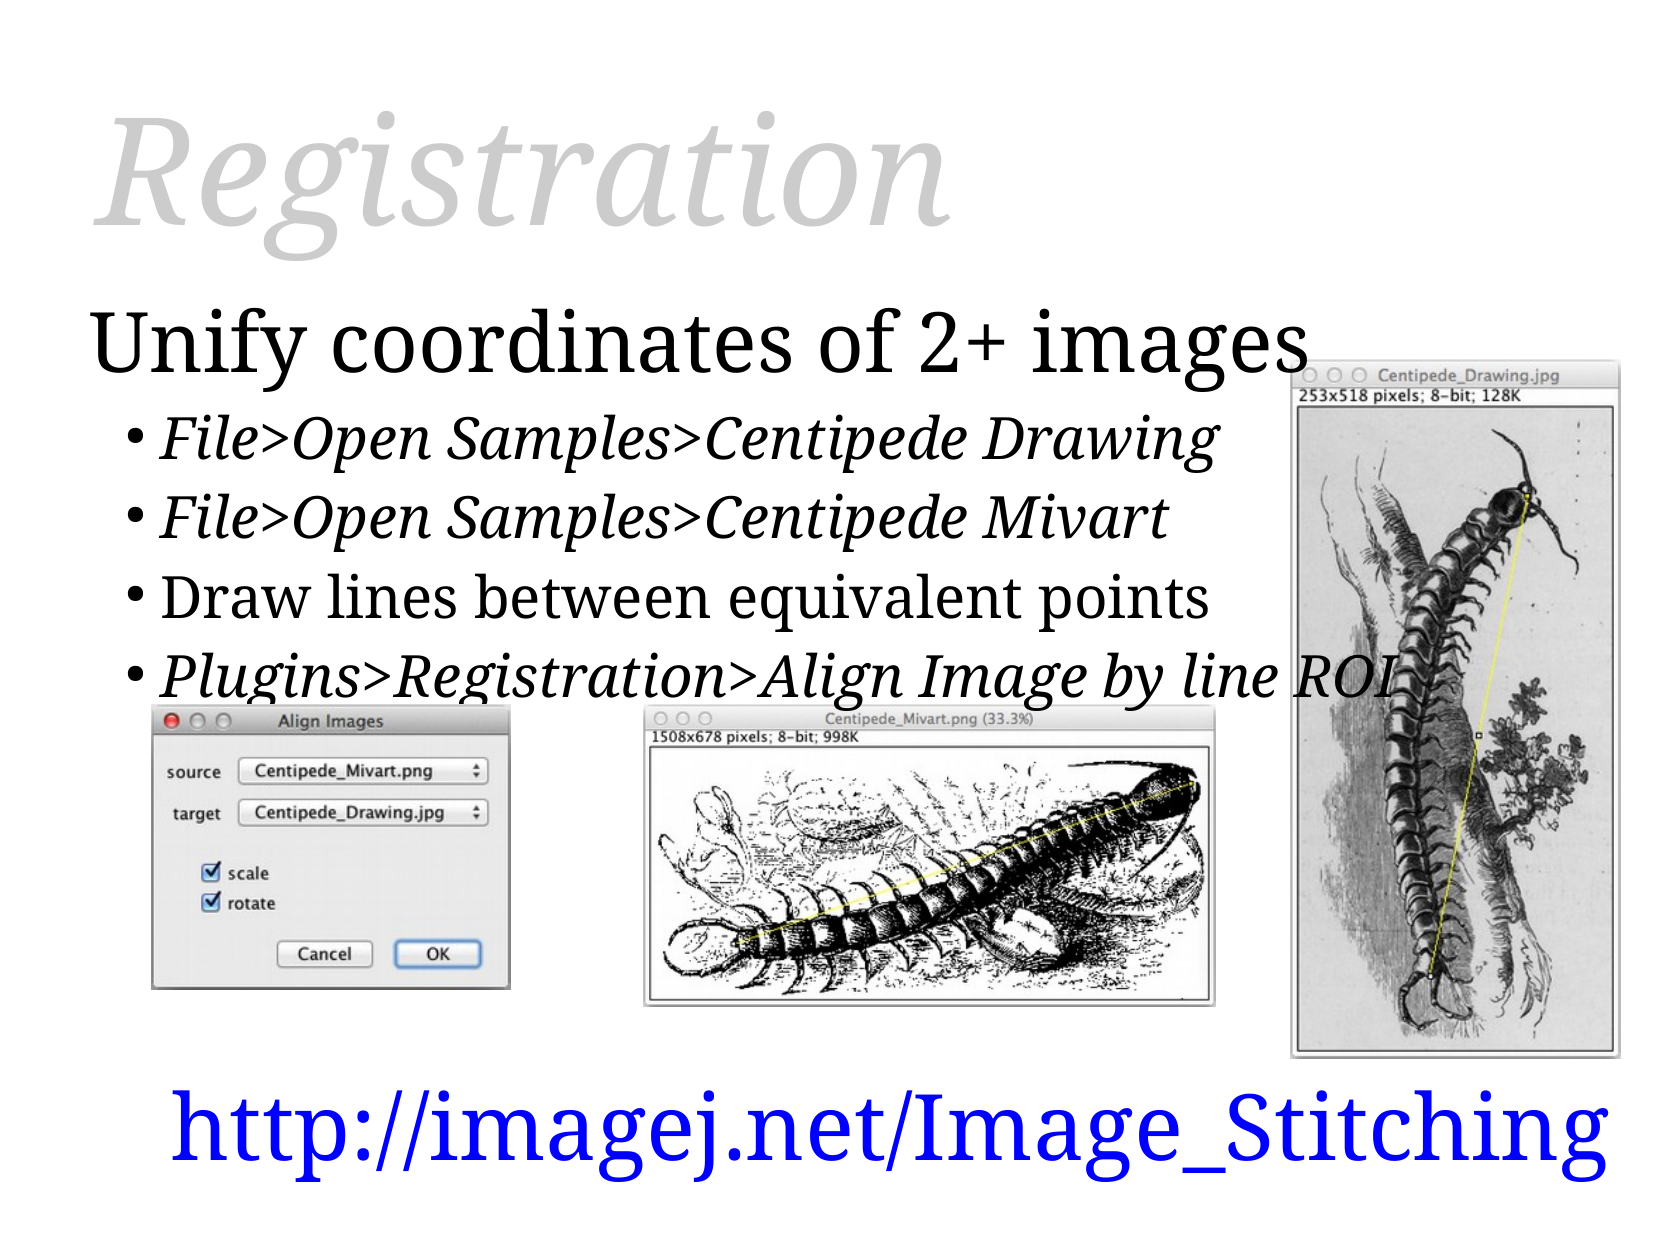

Registration
Unify coordinates of 2+ images
File>Open Samples>Centipede Drawing
File>Open Samples>Centipede Mivart
Draw lines between equivalent points
Plugins>Registration>Align Image by line ROI
http://imagej.net/Image_Stitching